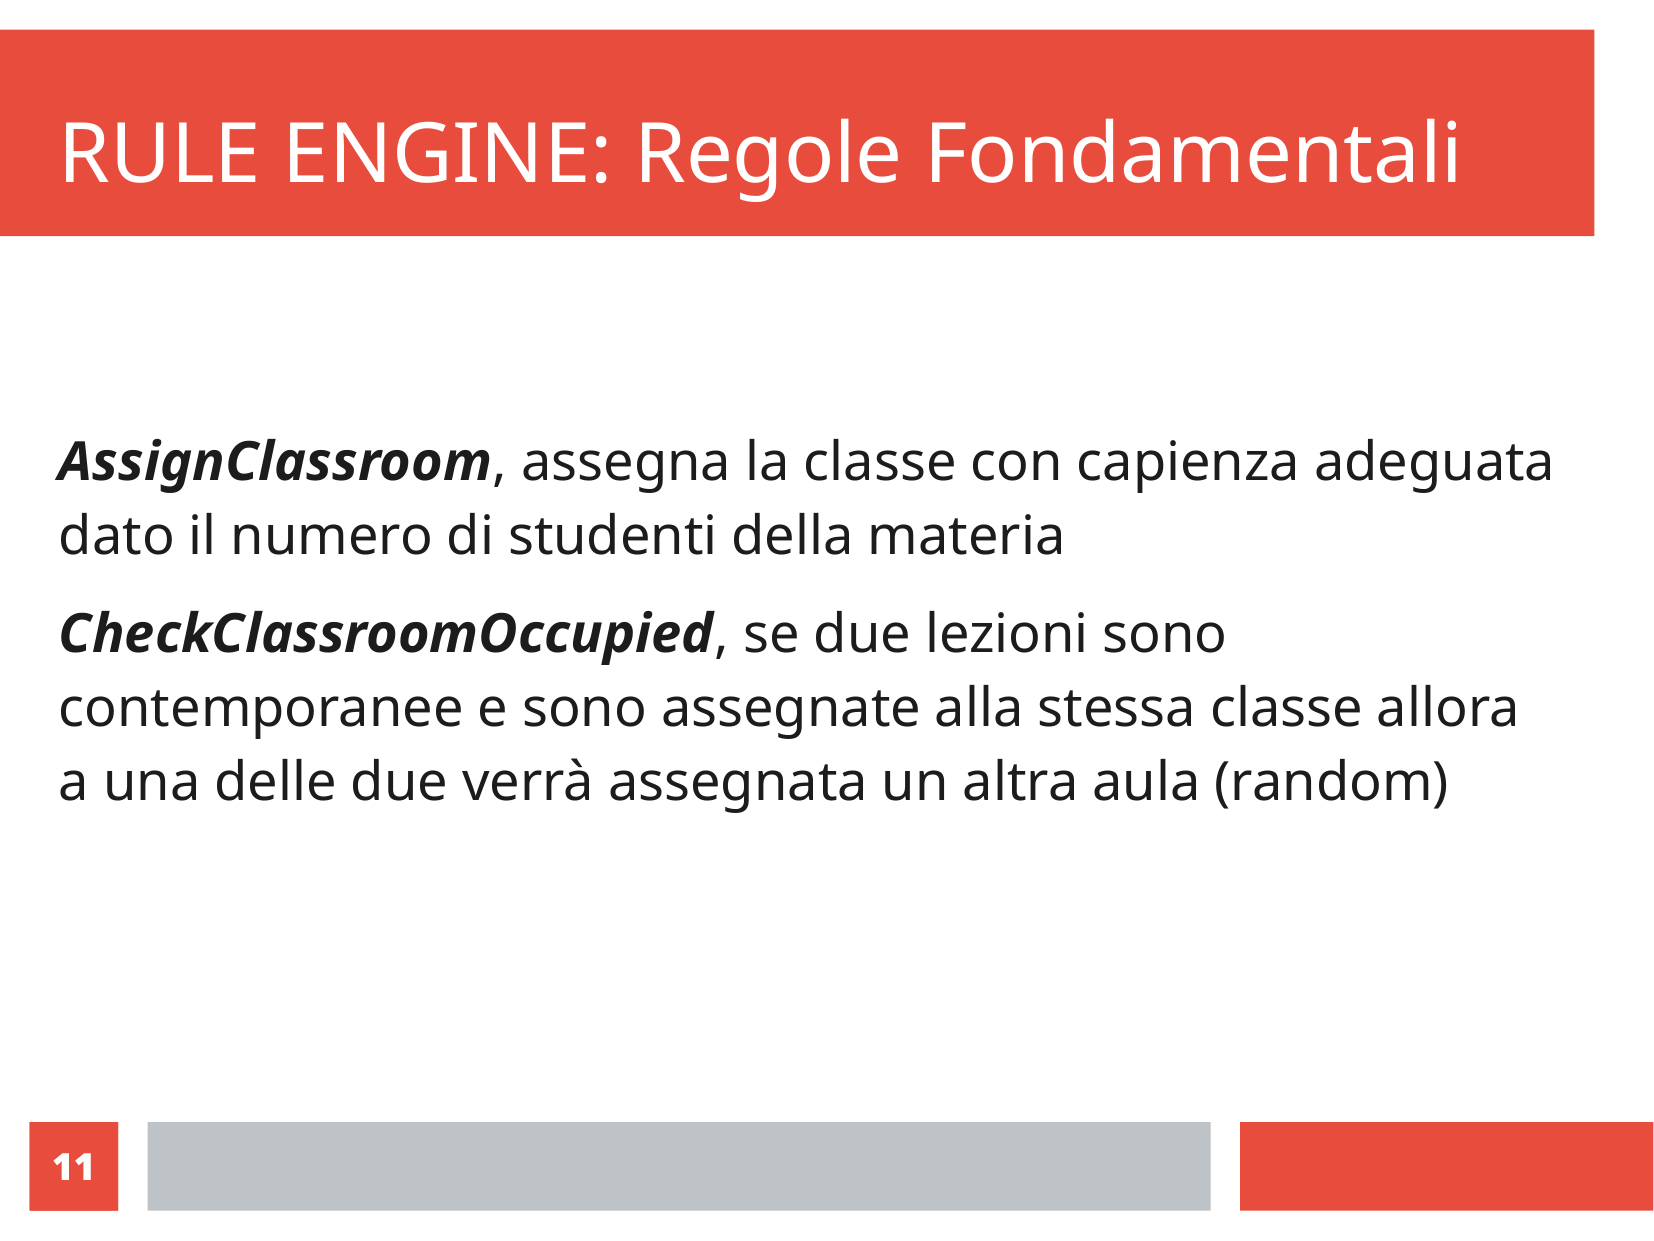

# RULE ENGINE: Regole Fondamentali
AssignClassroom, assegna la classe con capienza adeguata dato il numero di studenti della materia
CheckClassroomOccupied, se due lezioni sono contemporanee e sono assegnate alla stessa classe allora a una delle due verrà assegnata un altra aula (random)
11